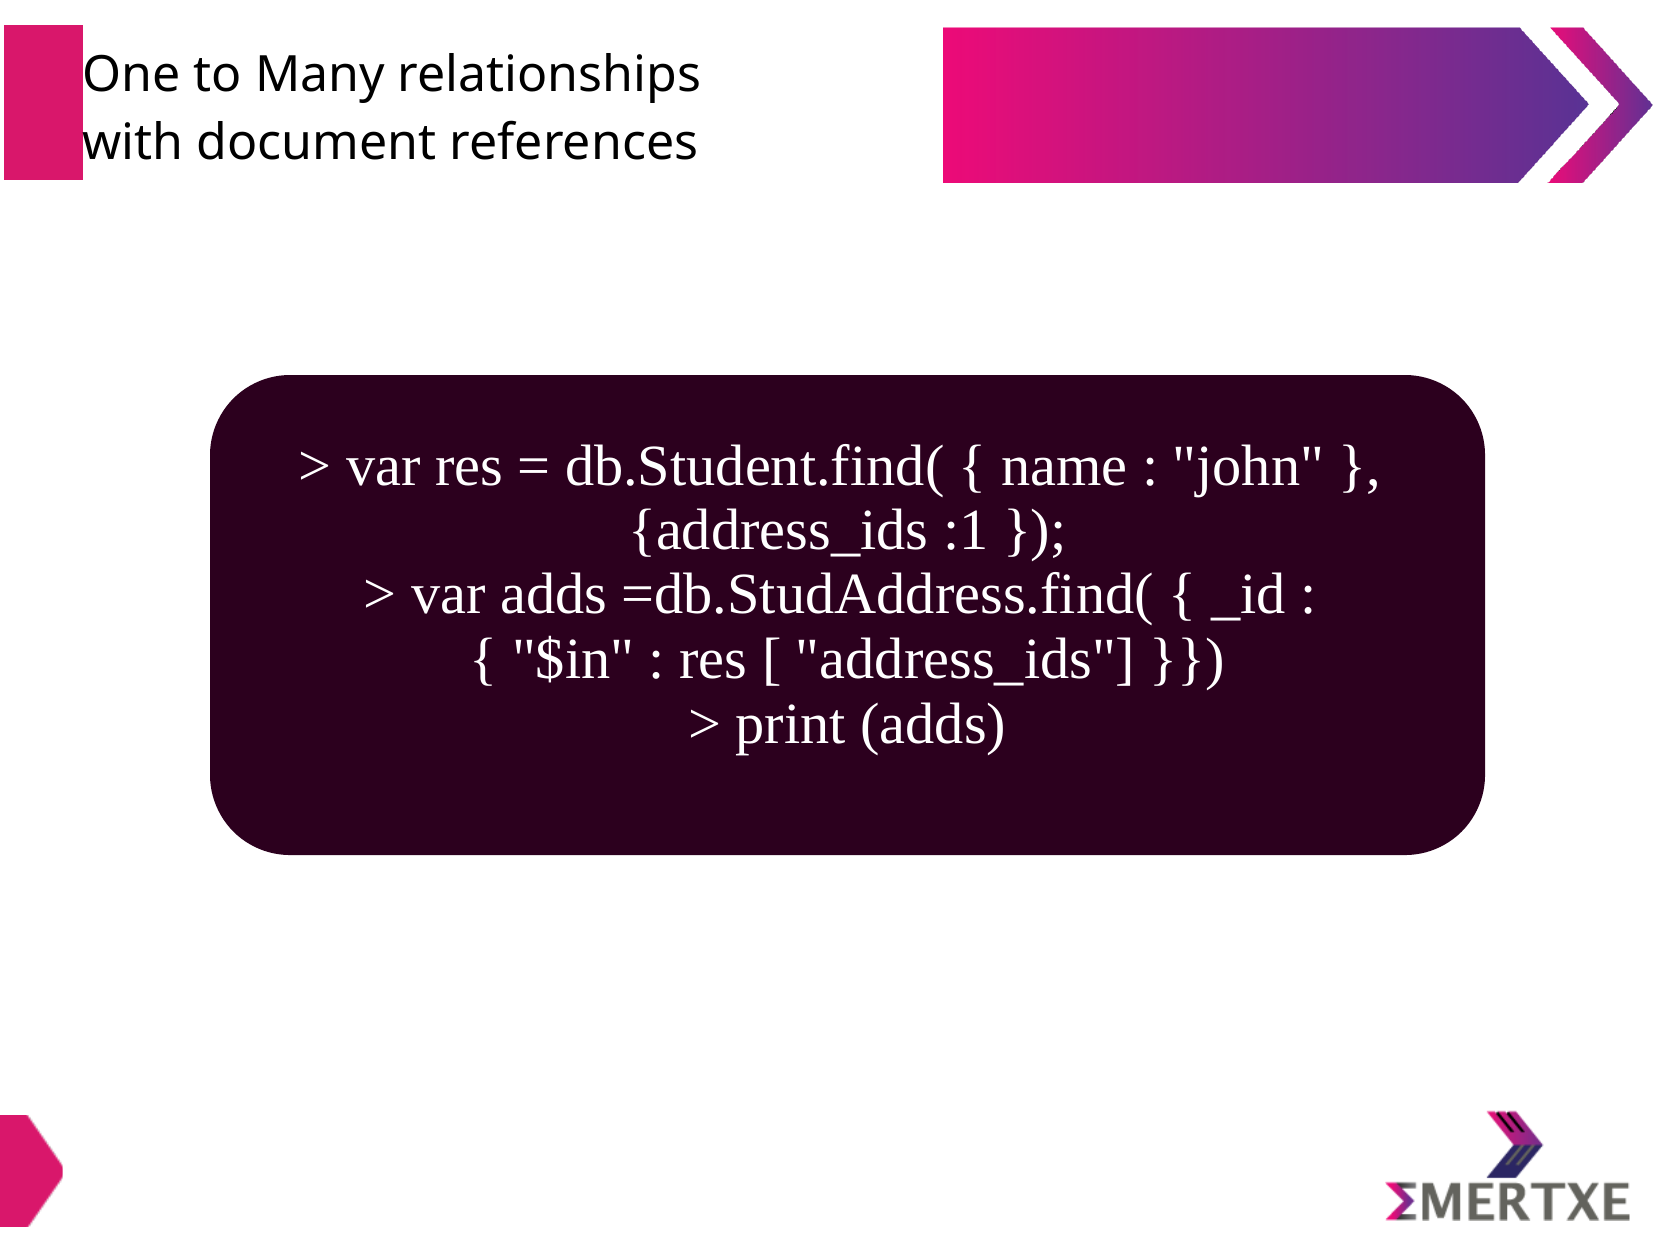

# One to Many relationships with document references
> var res = db.Student.find( { name : "john" },
{address_ids :1 });
> var adds =db.StudAddress.find( { _id :
{ "$in" : res [ "address_ids"] }})
> print (adds)